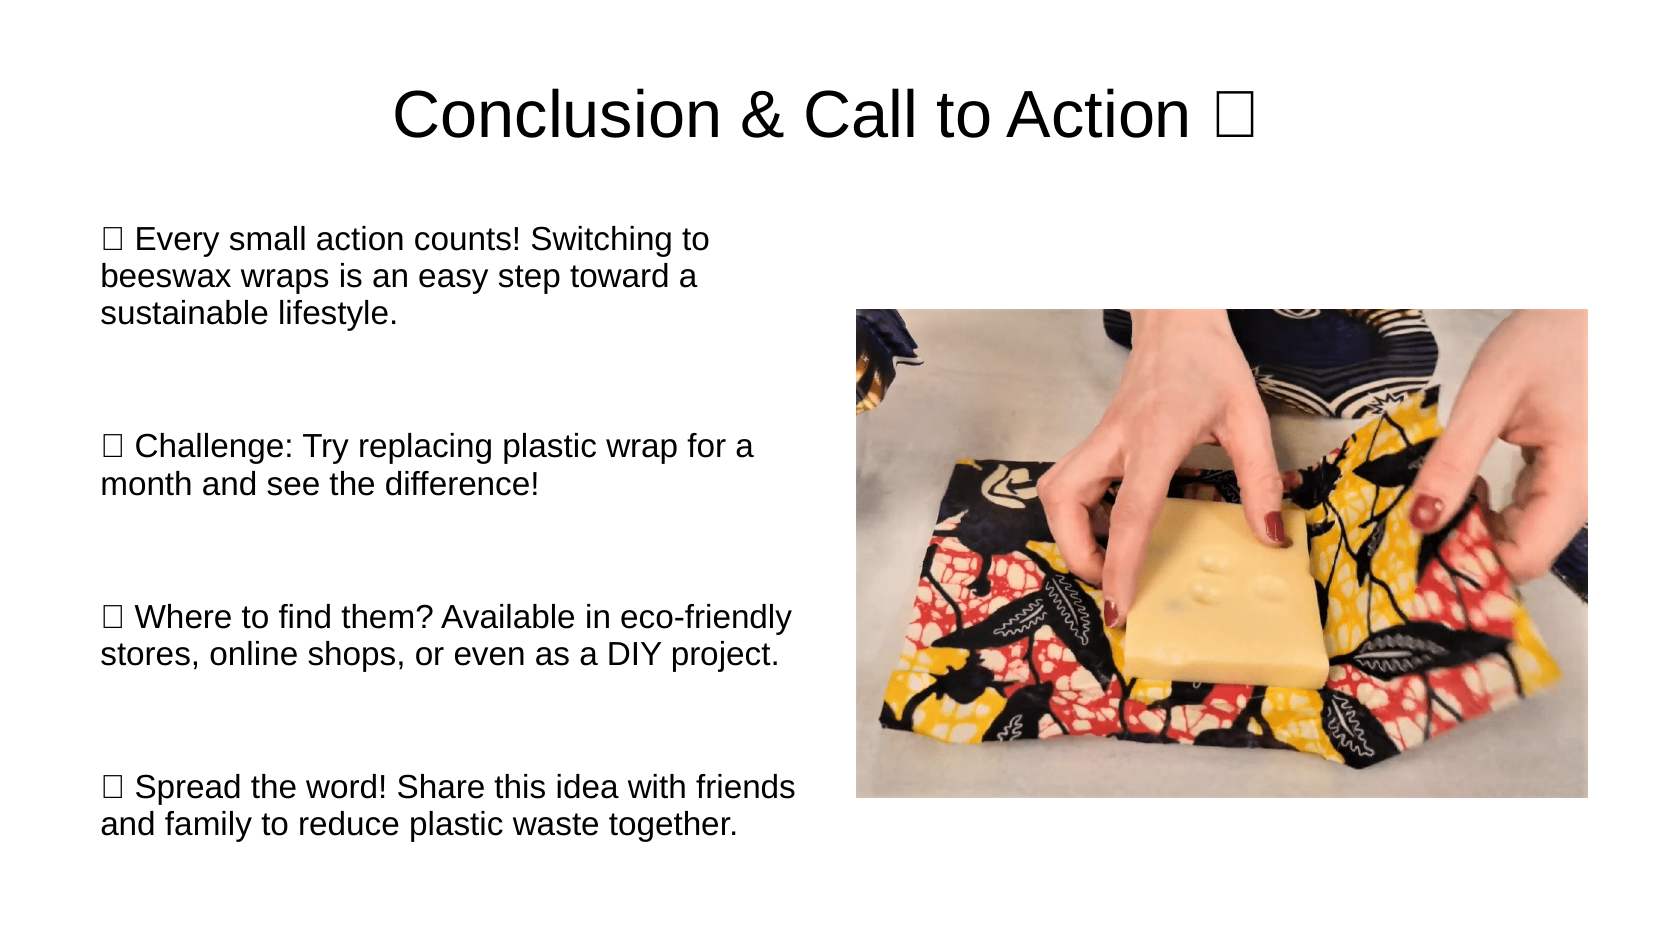

# Conclusion & Call to Action 🚀
💡 Every small action counts! Switching to beeswax wraps is an easy step toward a sustainable lifestyle.
📢 Challenge: Try replacing plastic wrap for a month and see the difference!
🛒 Where to find them? Available in eco-friendly stores, online shops, or even as a DIY project.
🤝 Spread the word! Share this idea with friends and family to reduce plastic waste together.